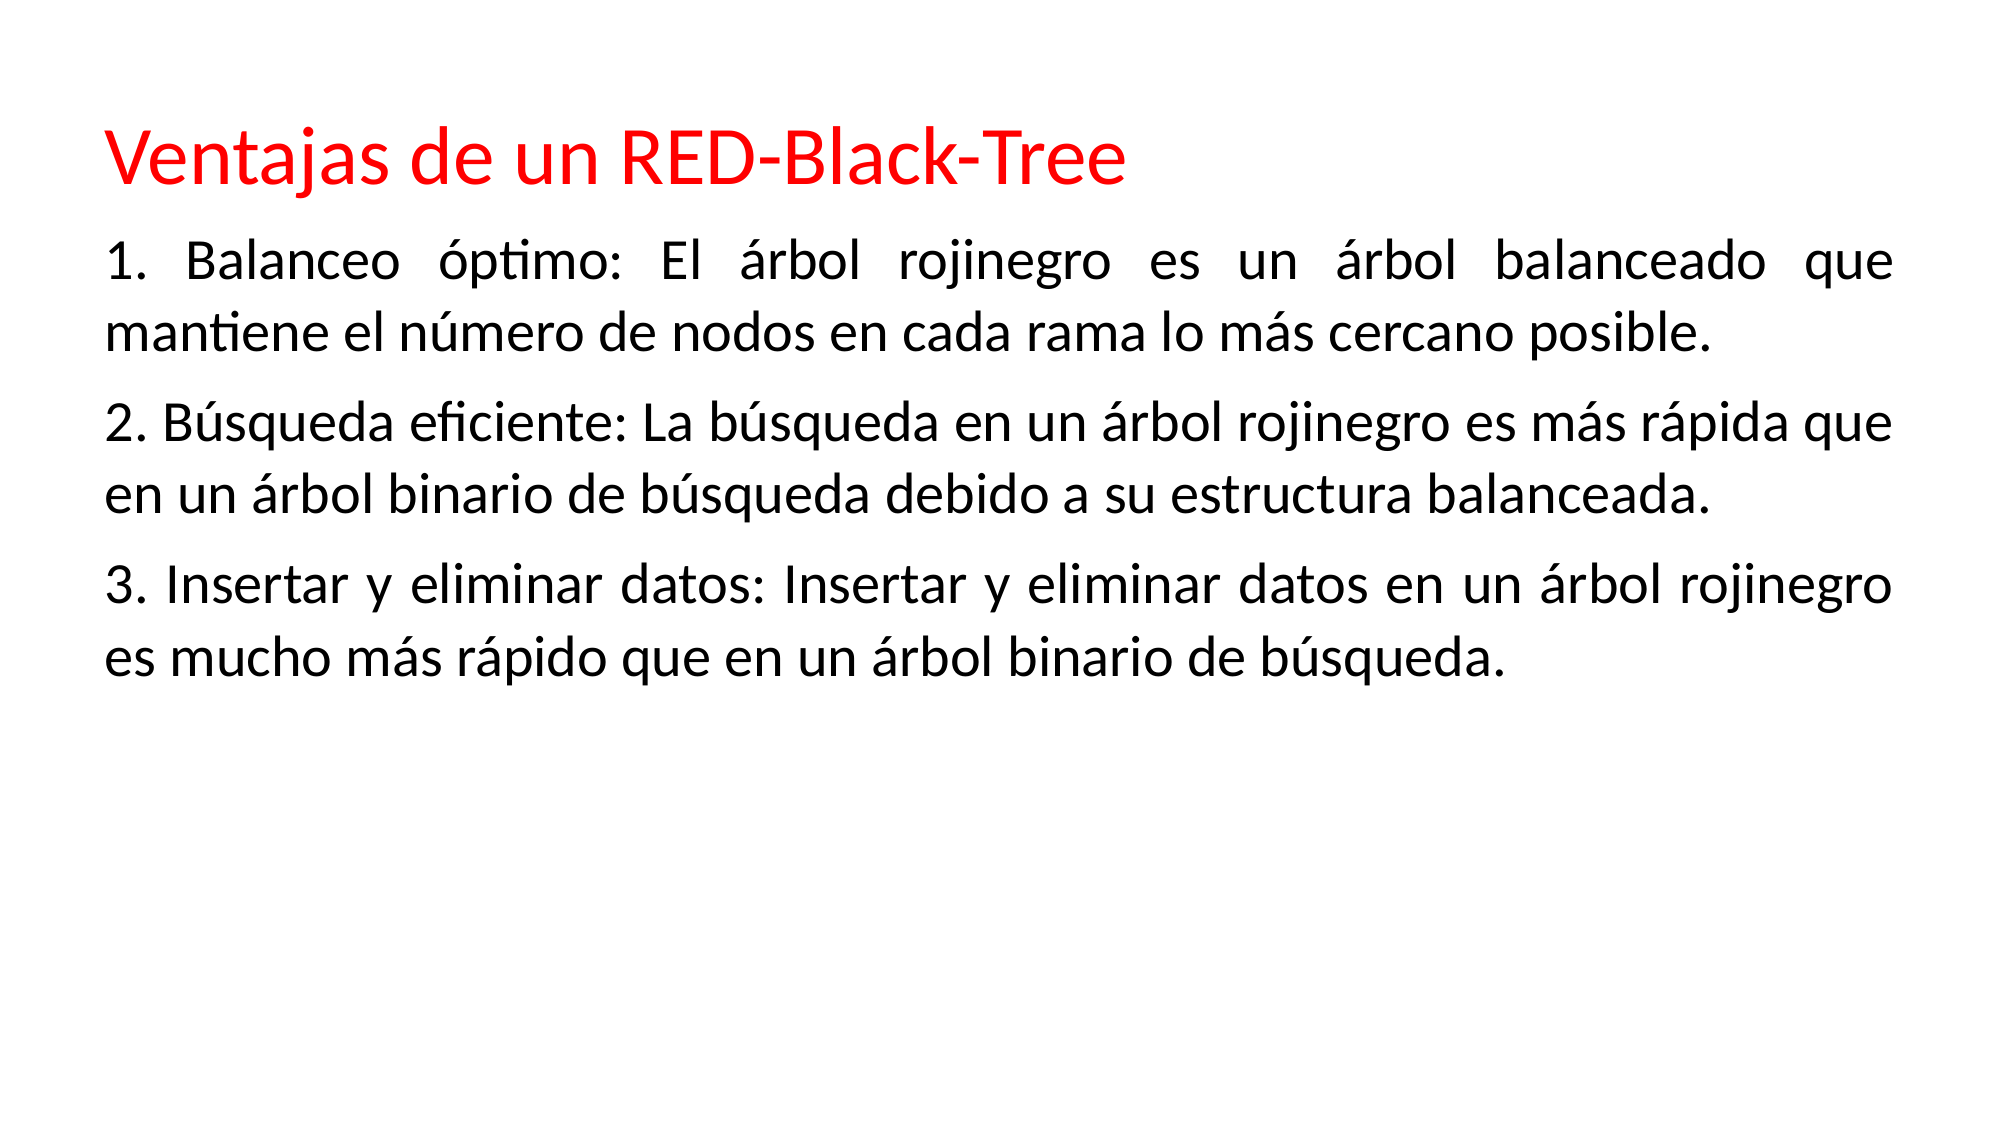

Ventajas de un RED-Black-Tree
1. Balanceo óptimo: El árbol rojinegro es un árbol balanceado que mantiene el número de nodos en cada rama lo más cercano posible.
2. Búsqueda eficiente: La búsqueda en un árbol rojinegro es más rápida que en un árbol binario de búsqueda debido a su estructura balanceada.
3. Insertar y eliminar datos: Insertar y eliminar datos en un árbol rojinegro es mucho más rápido que en un árbol binario de búsqueda.